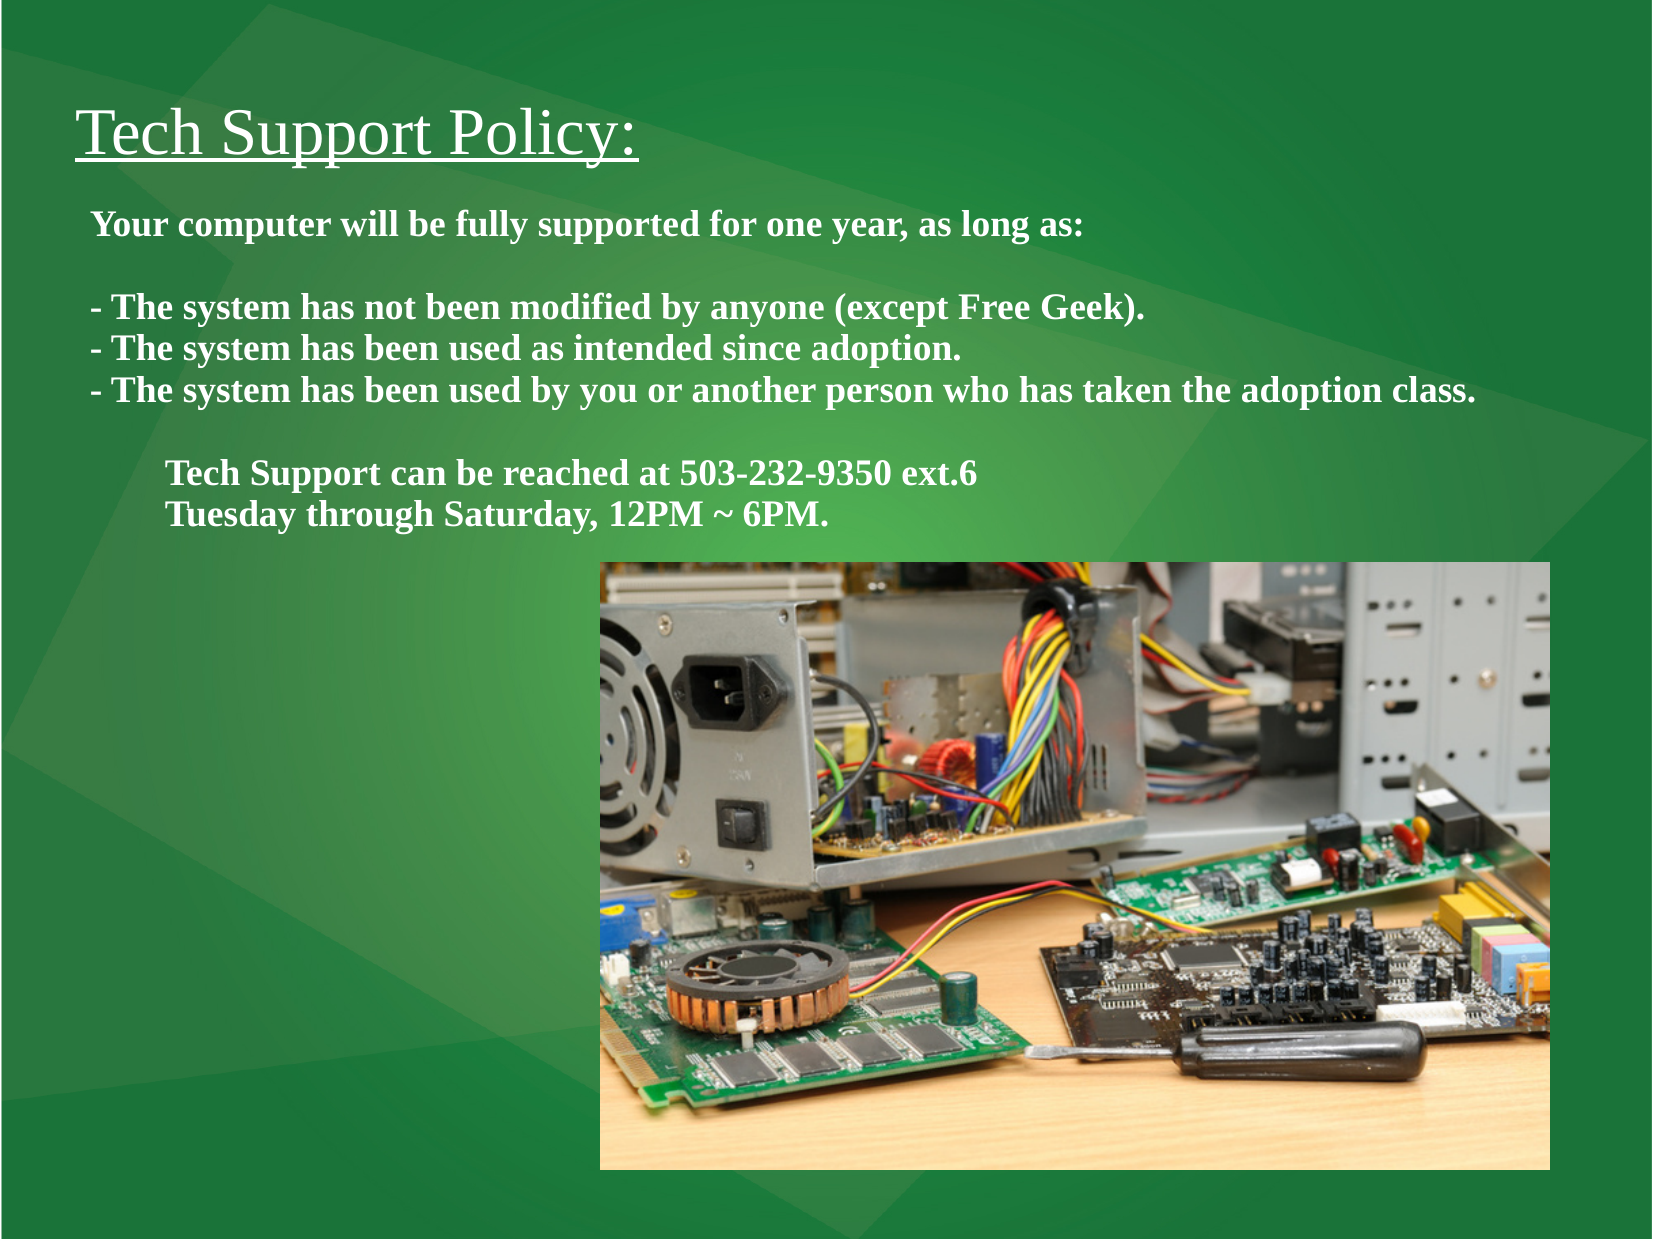

Tech Support Policy:
Your computer will be fully supported for one year, as long as:
- The system has not been modified by anyone (except Free Geek).
- The system has been used as intended since adoption.
- The system has been used by you or another person who has taken the adoption class.
	Tech Support can be reached at 503-232-9350 ext.6
	Tuesday through Saturday, 12PM ~ 6PM.